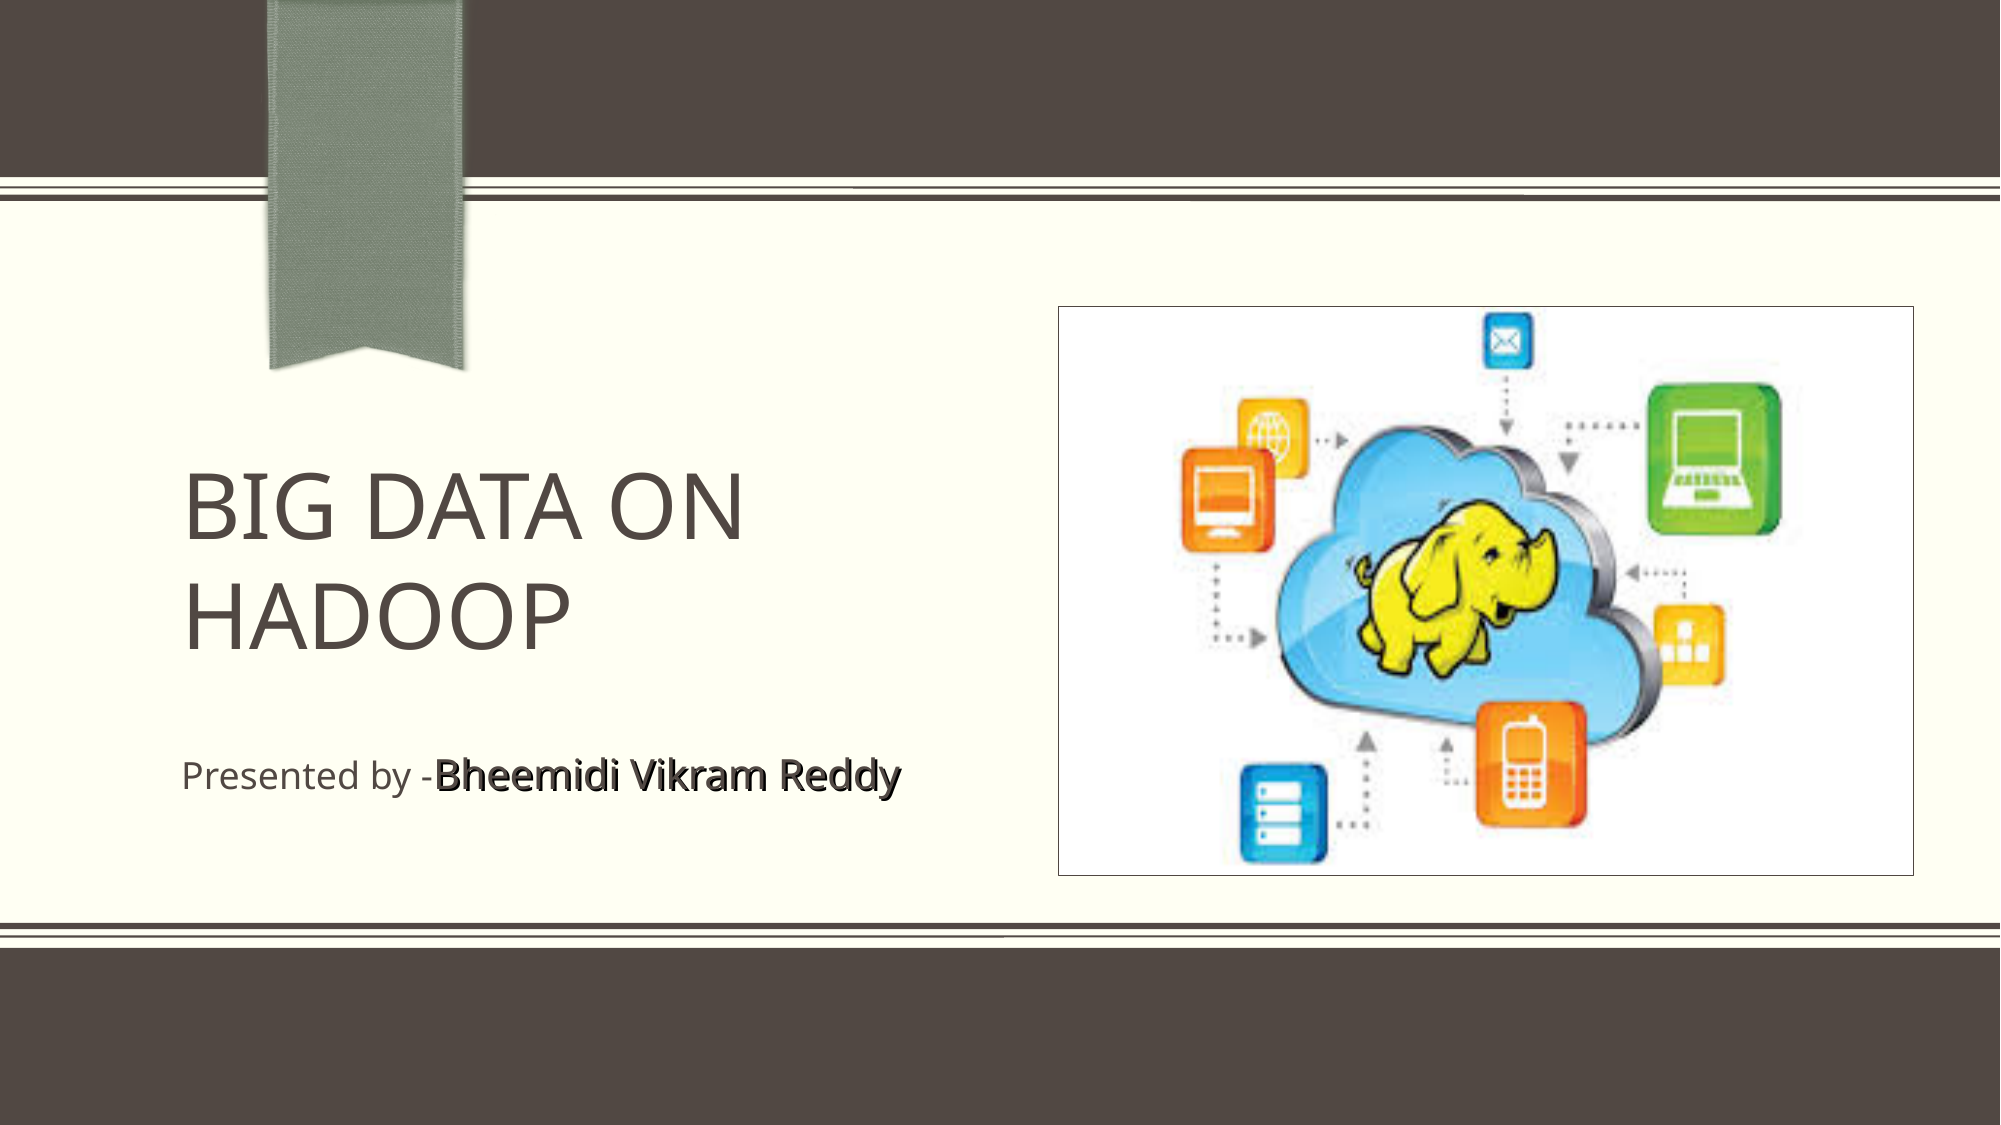

# Big data on Hadoop
Presented by -Bheemidi Vikram Reddy